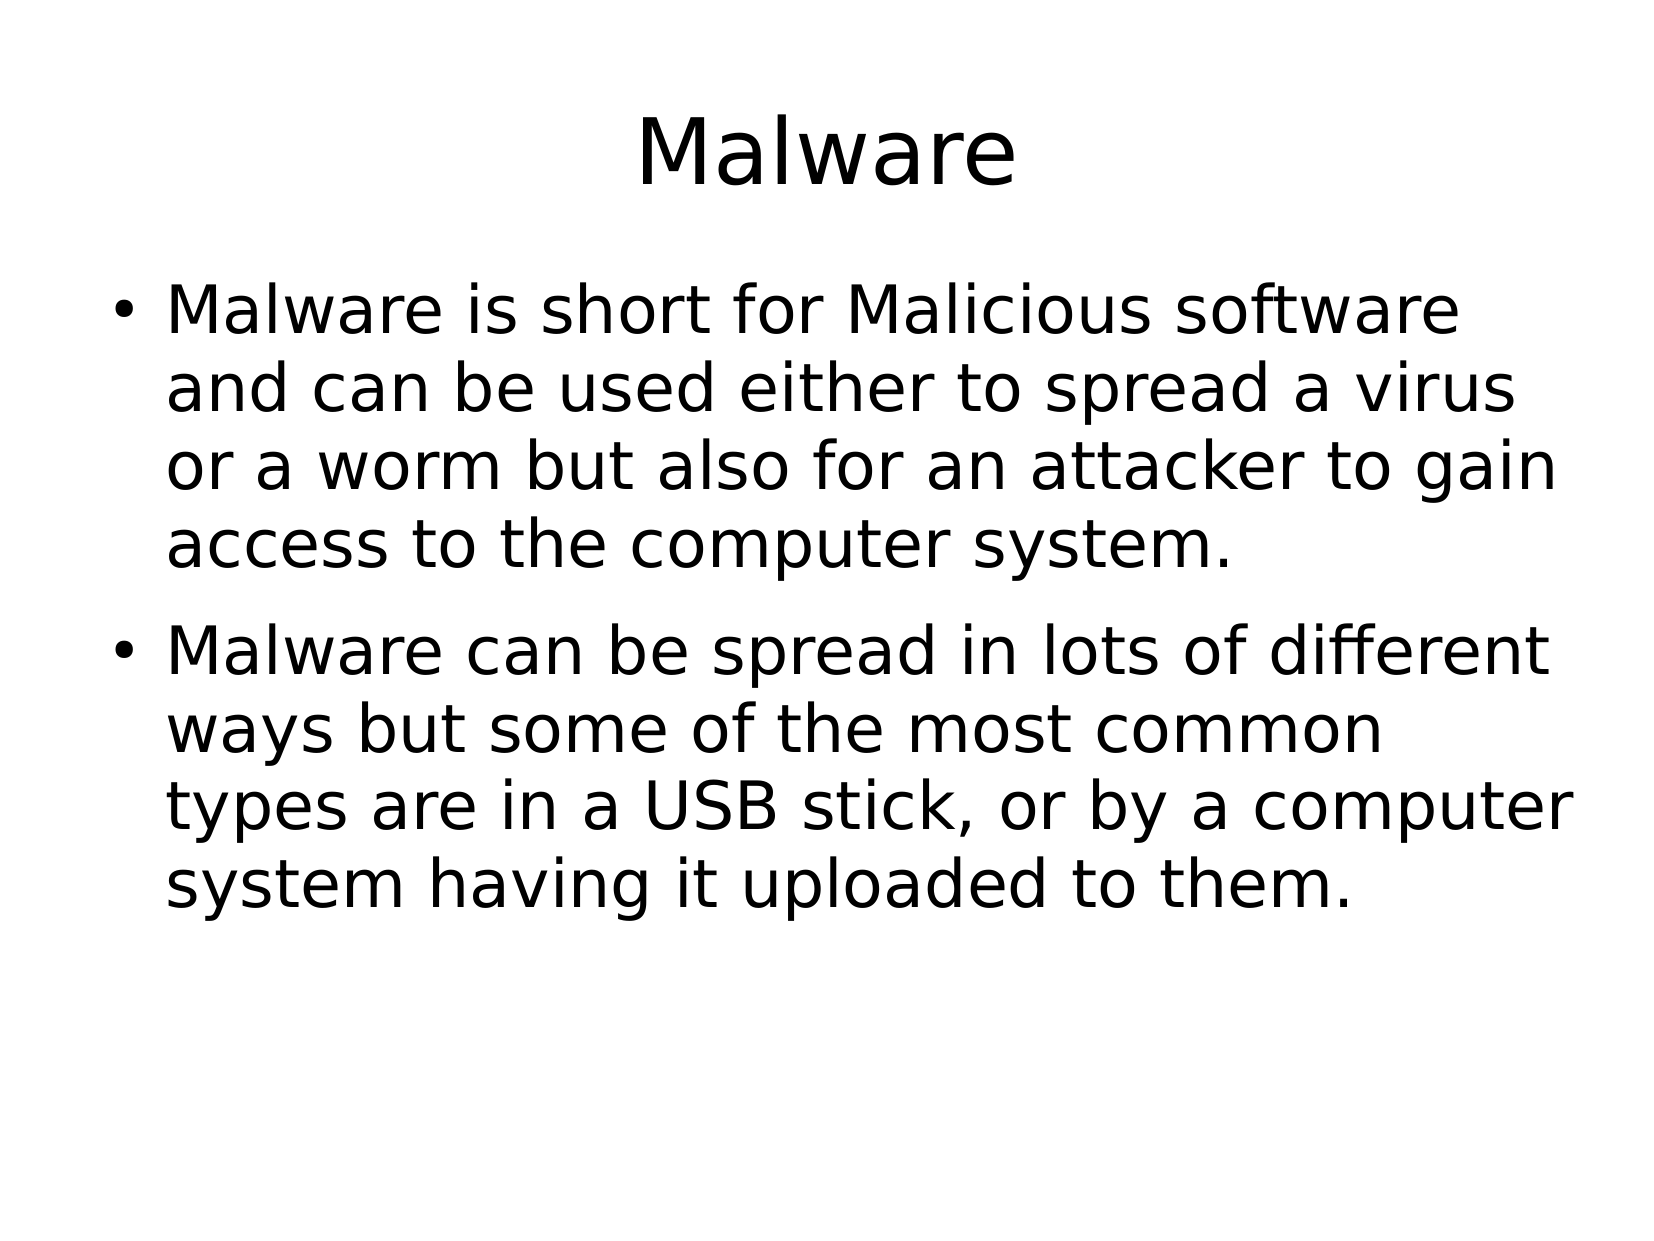

# Malware
Malware is short for Malicious software and can be used either to spread a virus or a worm but also for an attacker to gain access to the computer system.
Malware can be spread in lots of different ways but some of the most common types are in a USB stick, or by a computer system having it uploaded to them.